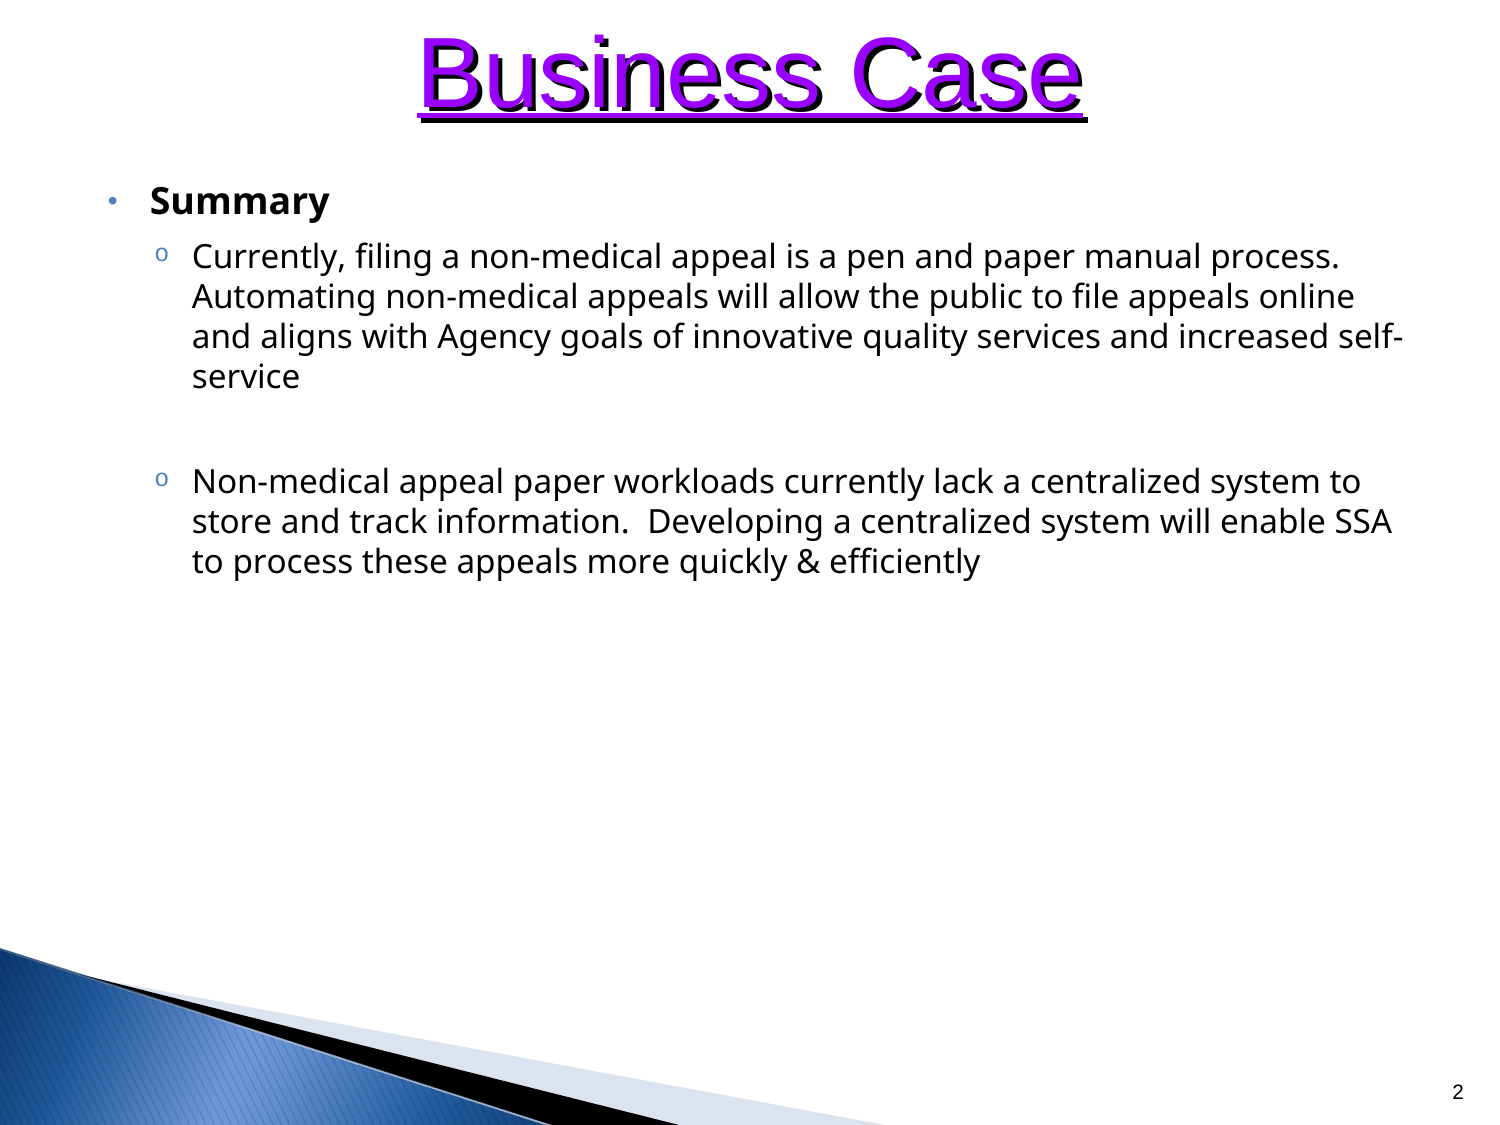

Business Case
# Summary
Currently, filing a non-medical appeal is a pen and paper manual process. Automating non-medical appeals will allow the public to file appeals online and aligns with Agency goals of innovative quality services and increased self-service
Non-medical appeal paper workloads currently lack a centralized system to store and track information. Developing a centralized system will enable SSA to process these appeals more quickly & efficiently